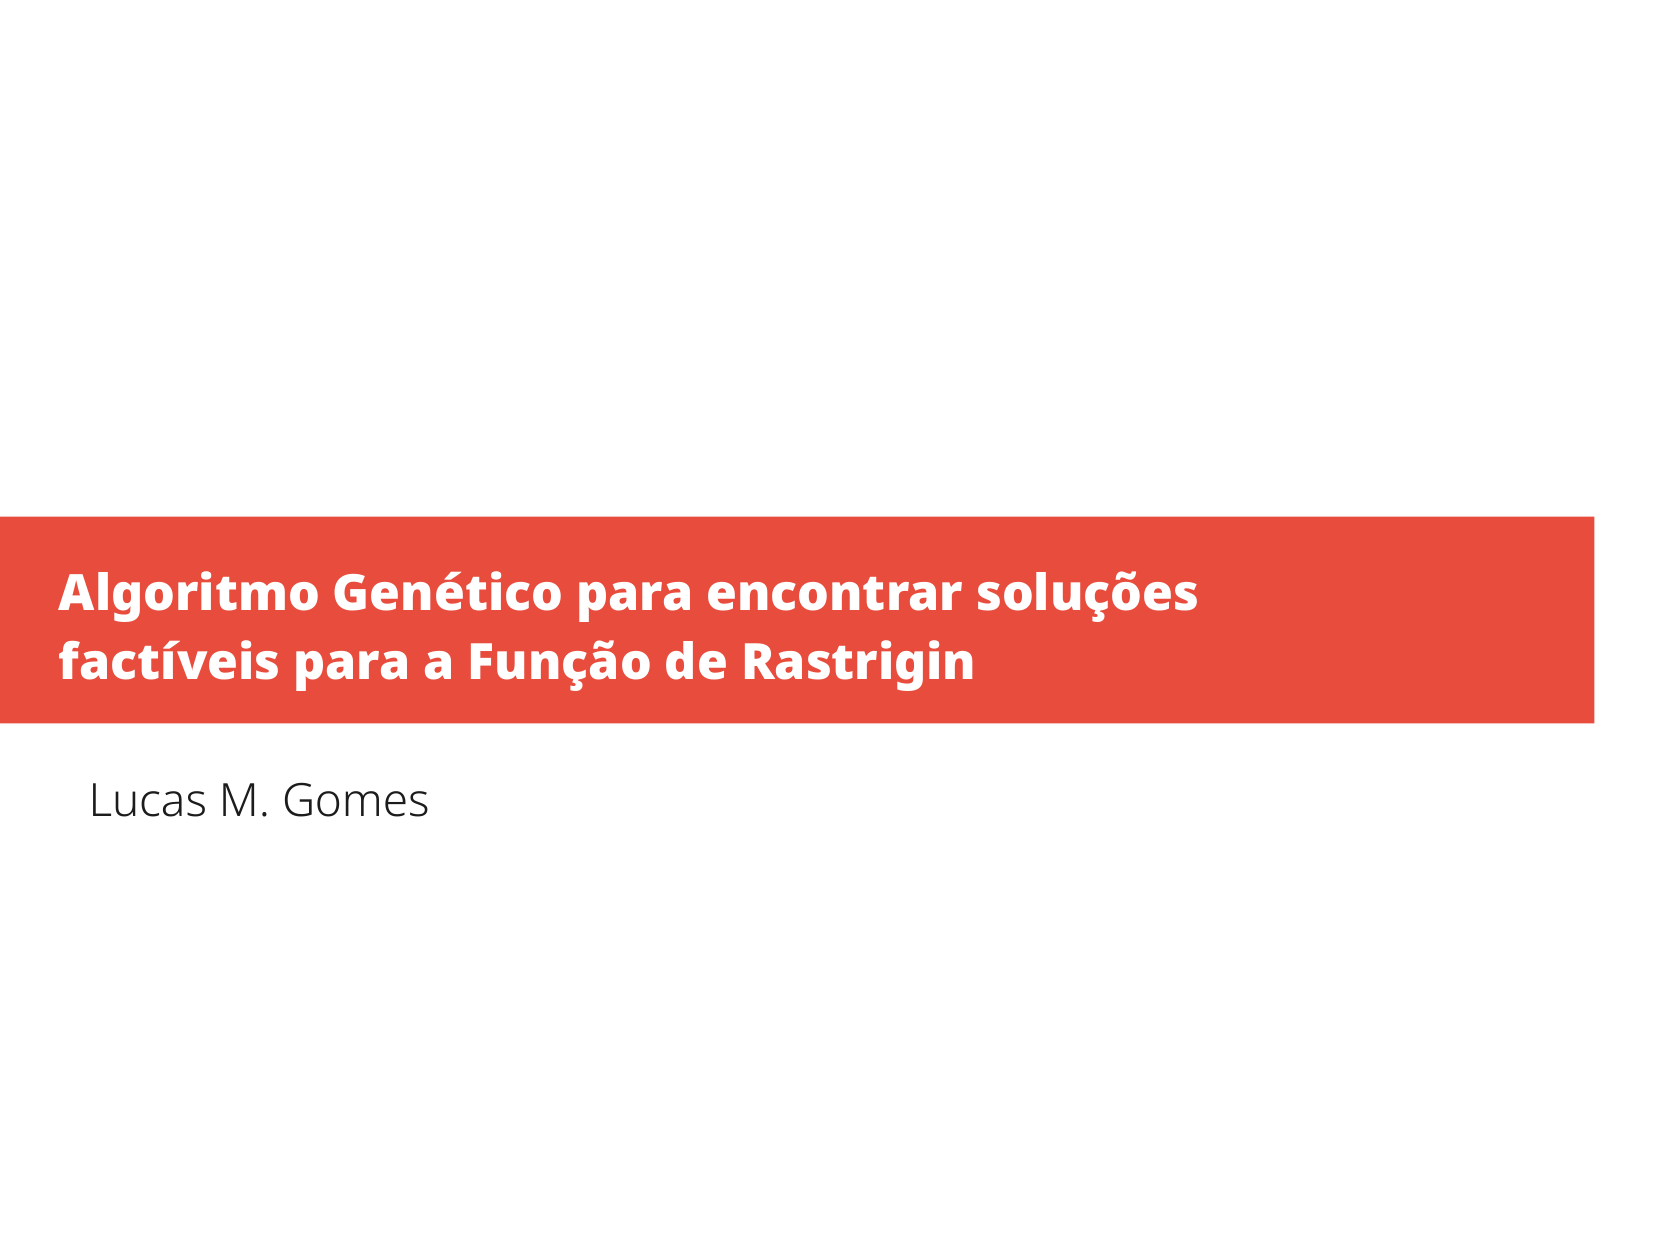

Algoritmo Genético para encontrar soluções
factíveis para a Função de Rastrigin
# Algoritmo Genético para encontrar soluções factíveis para a Função de Rastrigin
Lucas M. Gomes